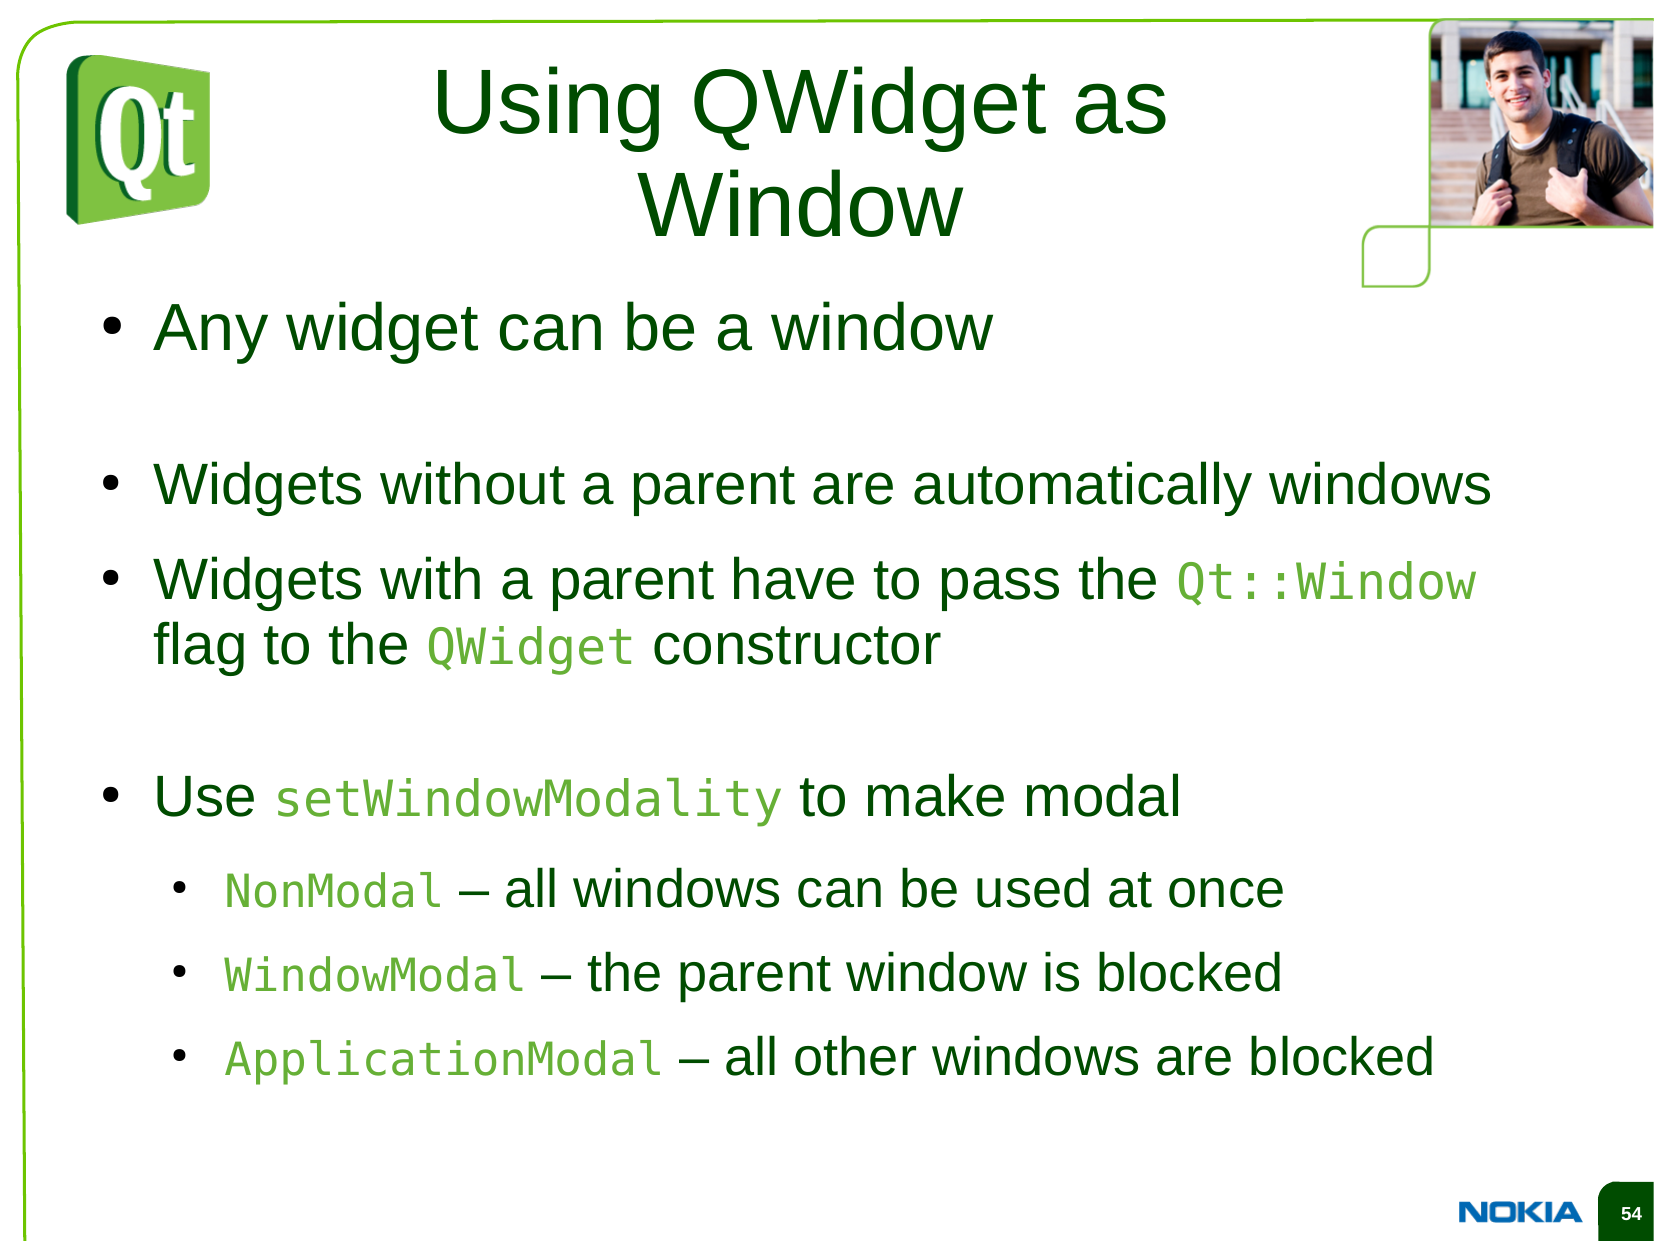

# Using QWidget as Window
Any widget can be a window
Widgets without a parent are automatically windows
Widgets with a parent have to pass the Qt::Window flag to the QWidget constructor
Use setWindowModality to make modal
NonModal – all windows can be used at once
WindowModal – the parent window is blocked
ApplicationModal – all other windows are blocked